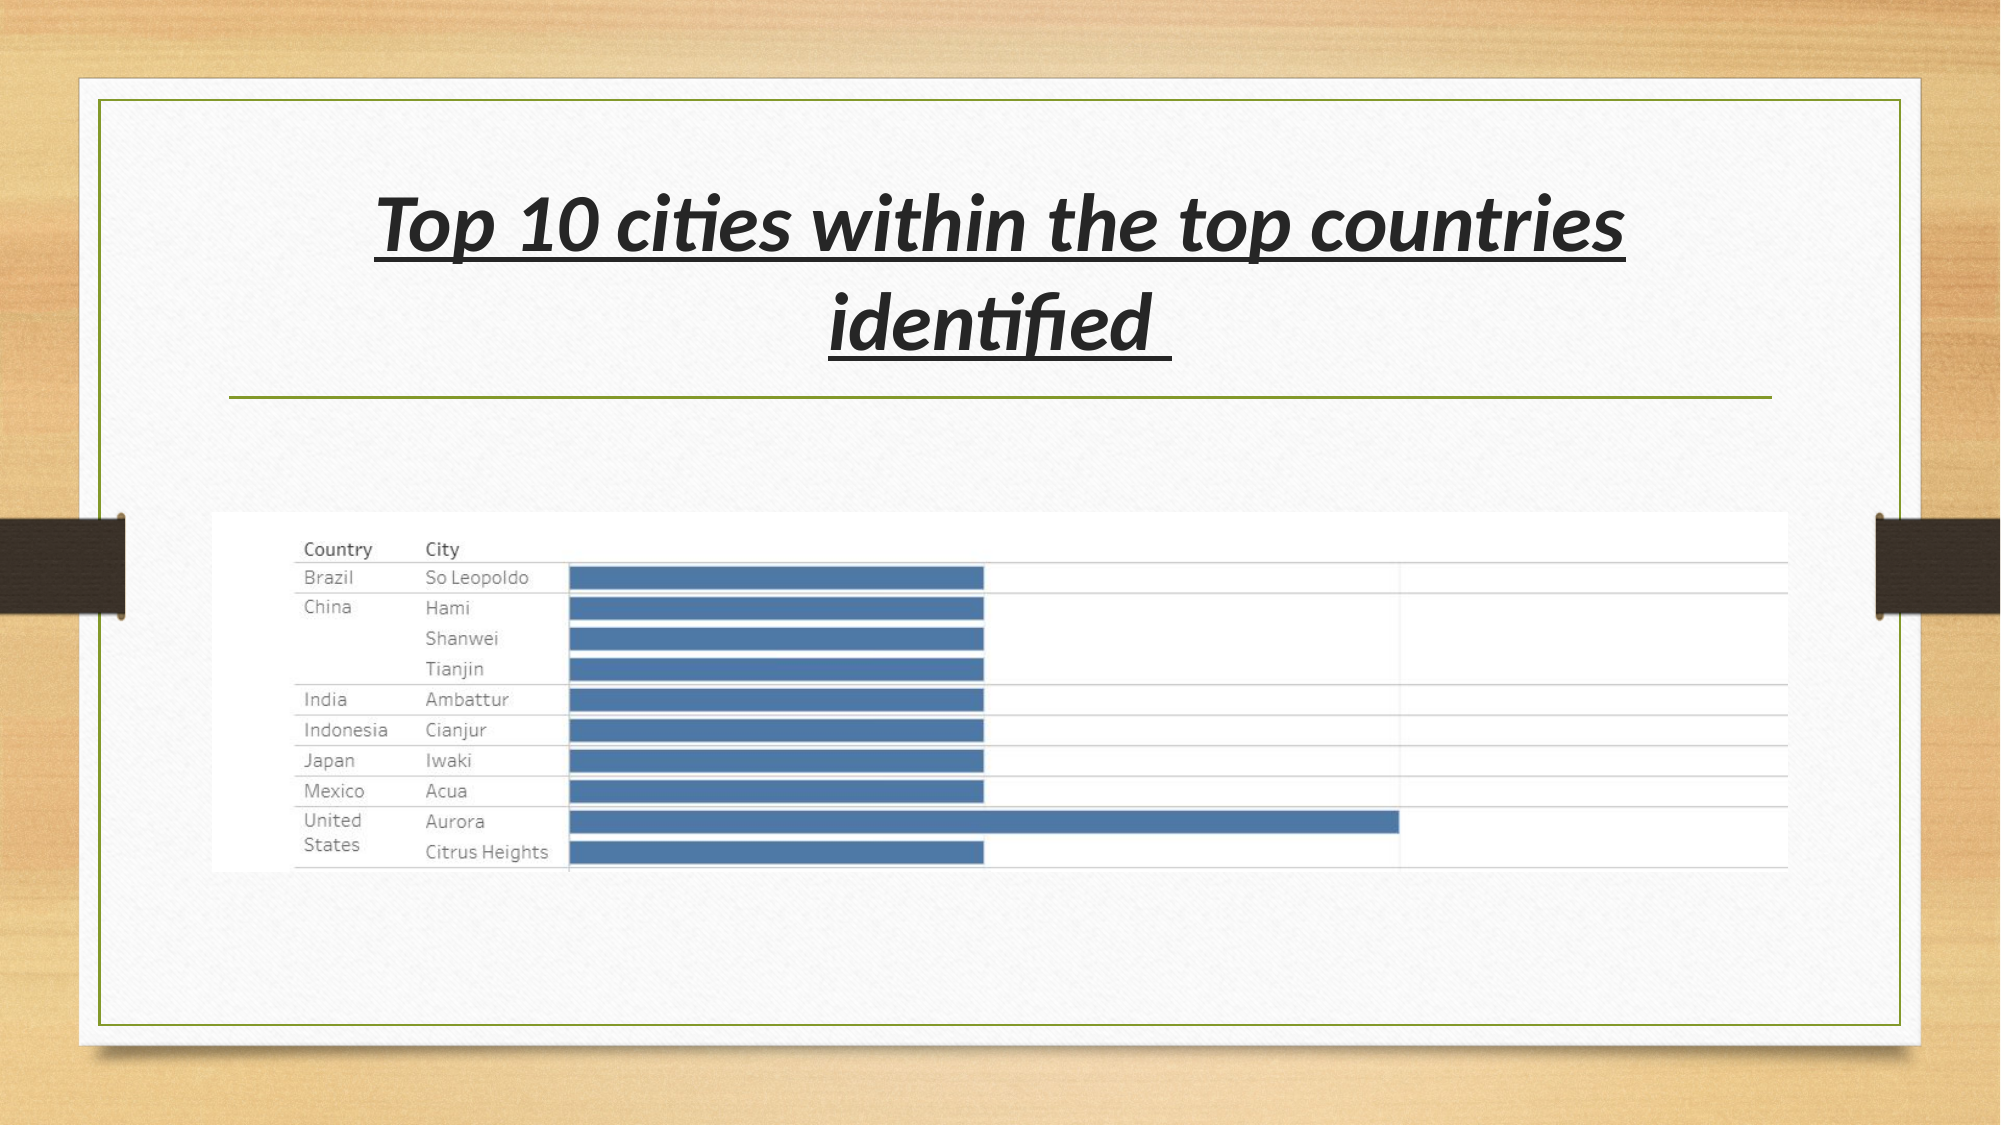

# Top 10 cities within the top countries identified